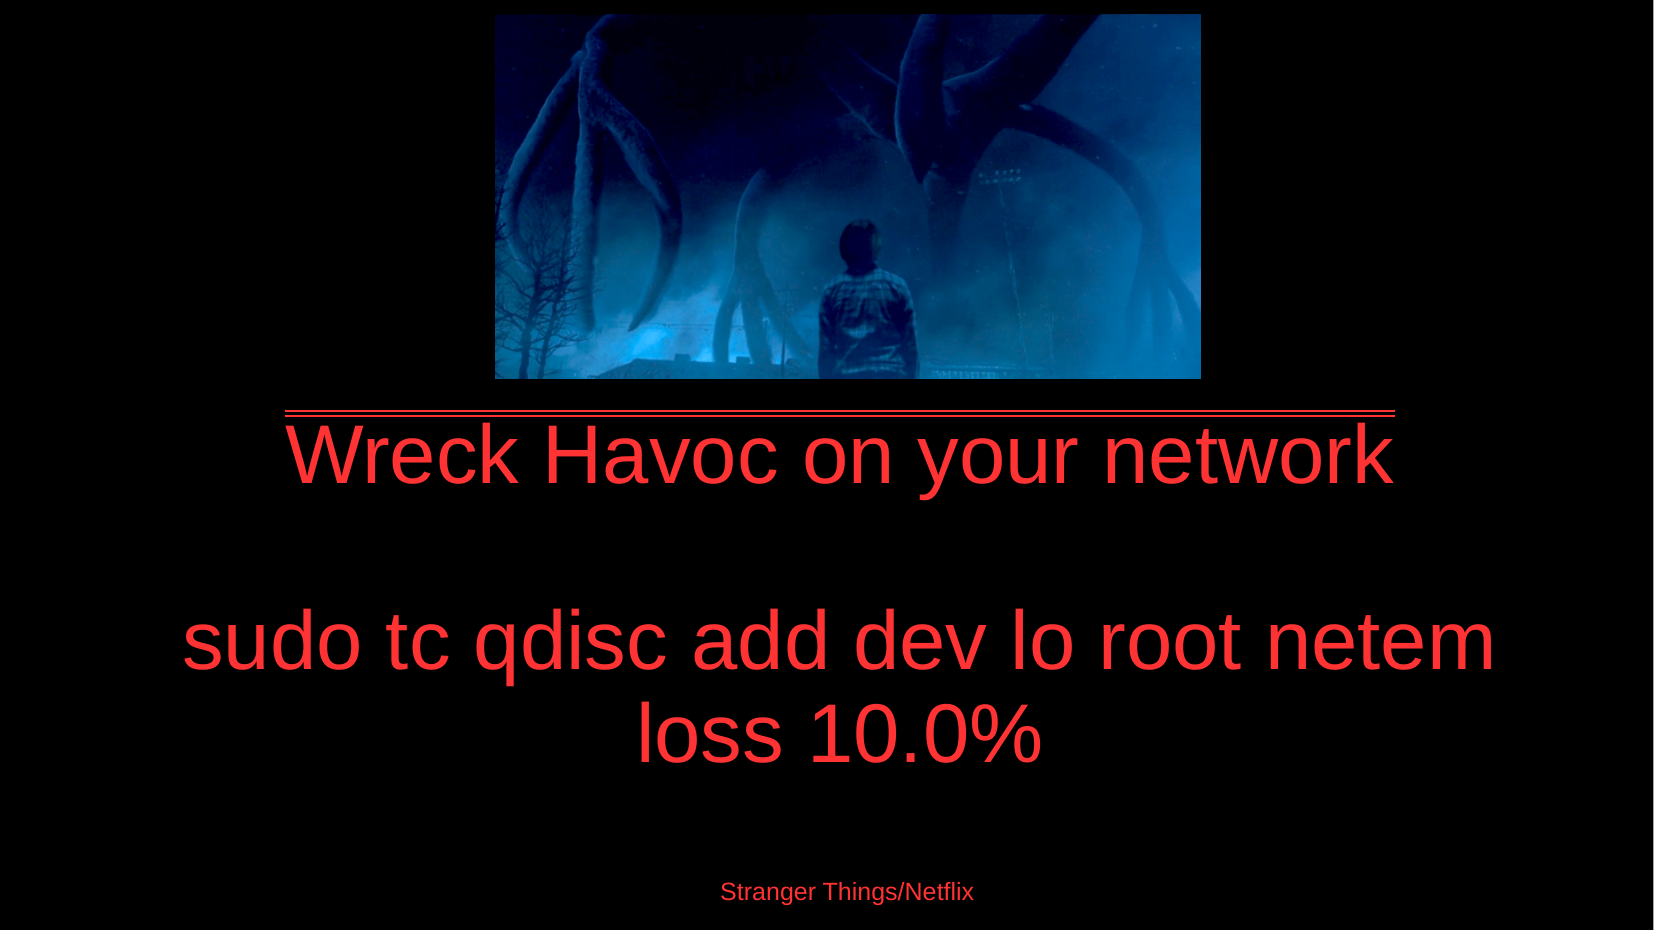

Wreck Havoc on your network
sudo tc qdisc add dev lo root netem loss 10.0%
Stranger Things/Netflix